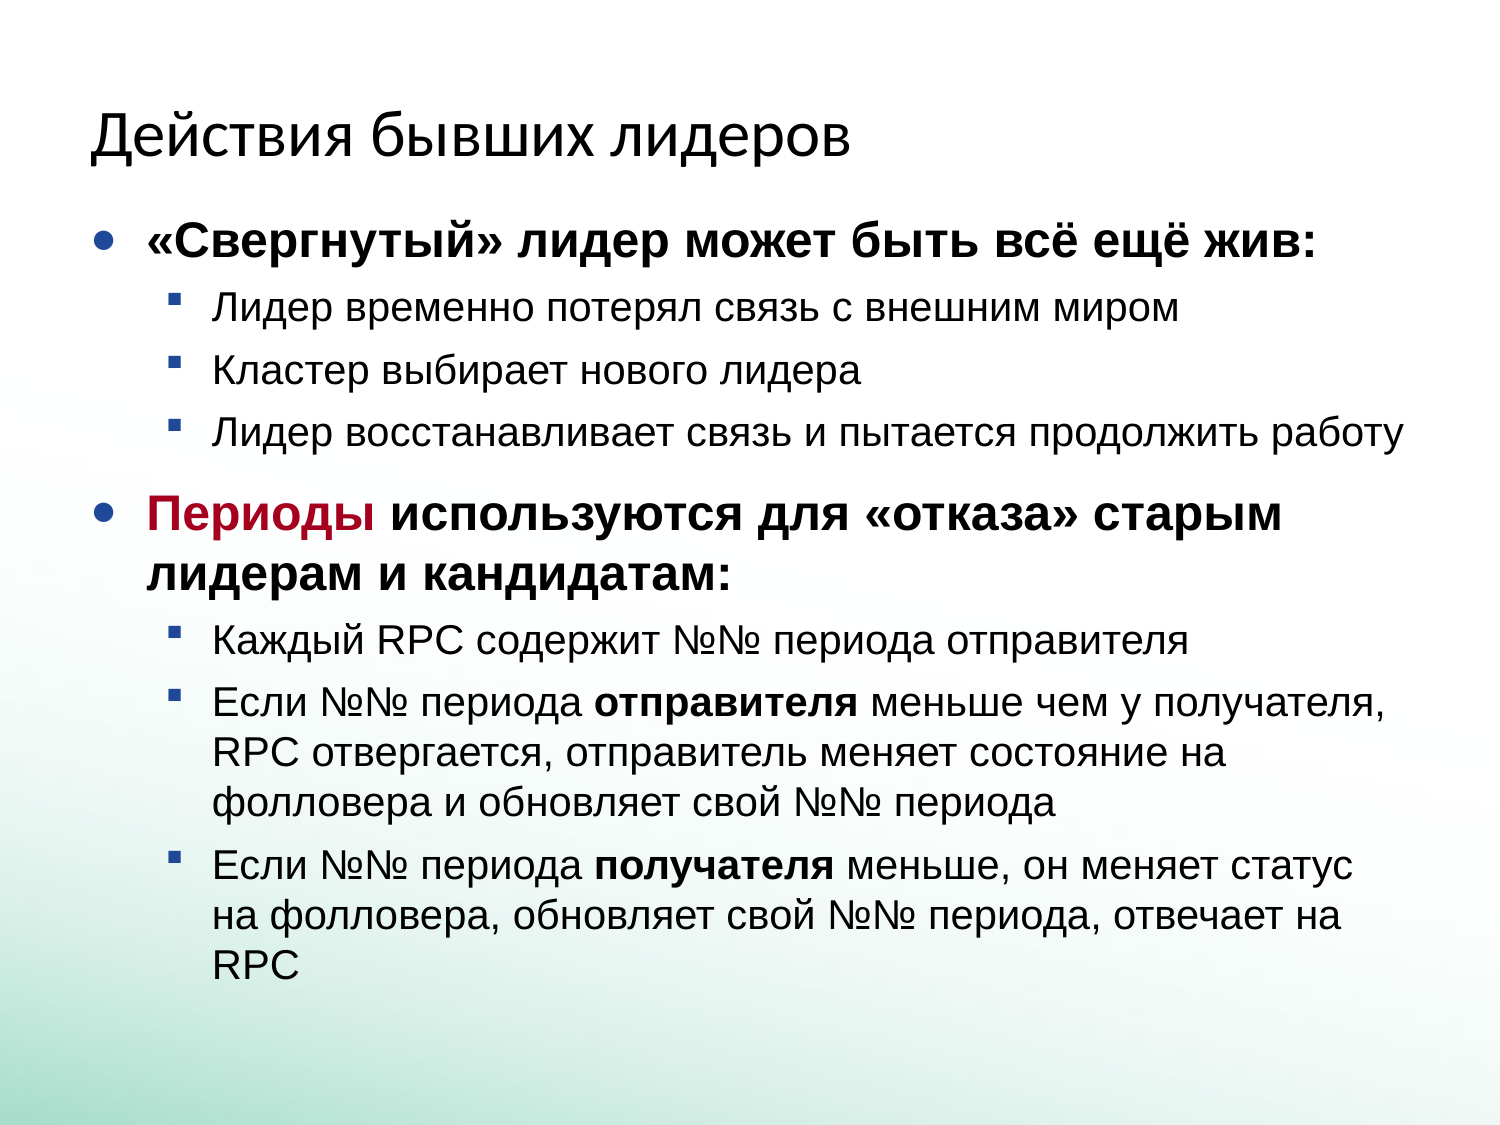

Действия бывших лидеров
# «Свергнутый» лидер может быть всё ещё жив:
Лидер временно потерял связь с внешним миром
Кластер выбирает нового лидера
Лидер восстанавливает связь и пытается продолжить работу
Периоды используются для «отказа» старым лидерам и кандидатам:
Каждый RPC содержит №№ периода отправителя
Если №№ периода отправителя меньше чем у получателя, RPC отвергается, отправитель меняет состояние на фолловера и обновляет свой №№ периода
Если №№ периода получателя меньше, он меняет статус на фолловера, обновляет свой №№ периода, отвечает на RPC